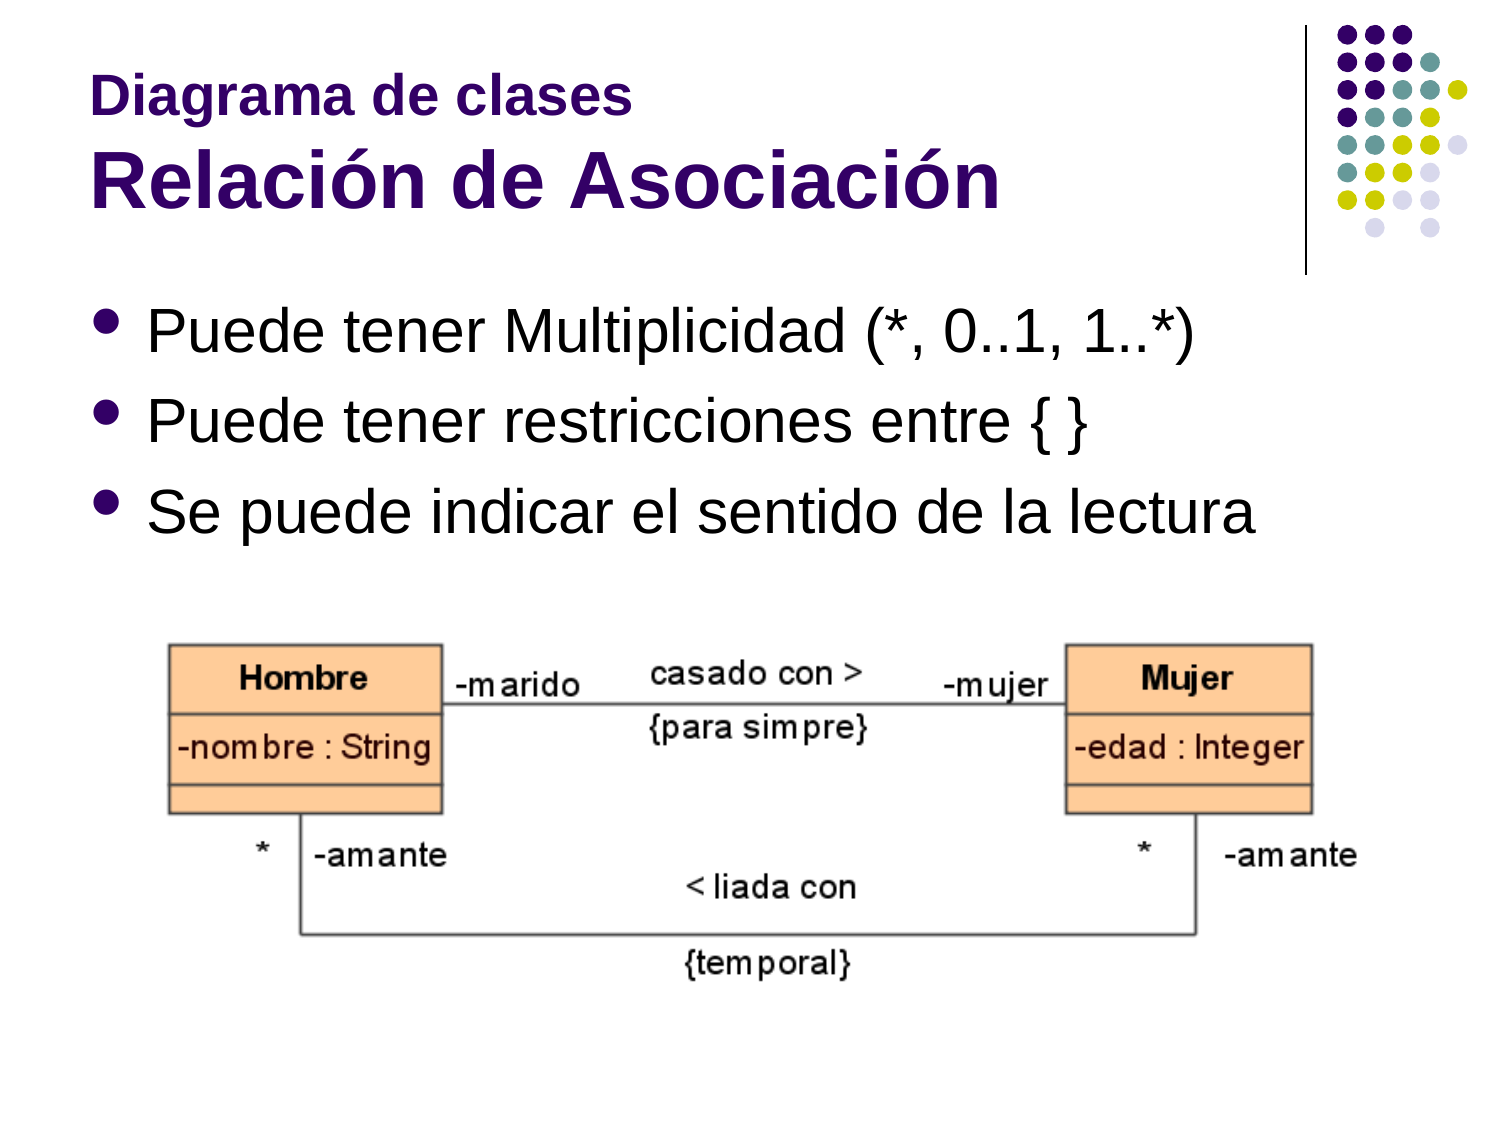

# Diagrama de clases Relación de Asociación
Puede tener Multiplicidad (*, 0..1, 1..*)
Puede tener restricciones entre { }
Se puede indicar el sentido de la lectura